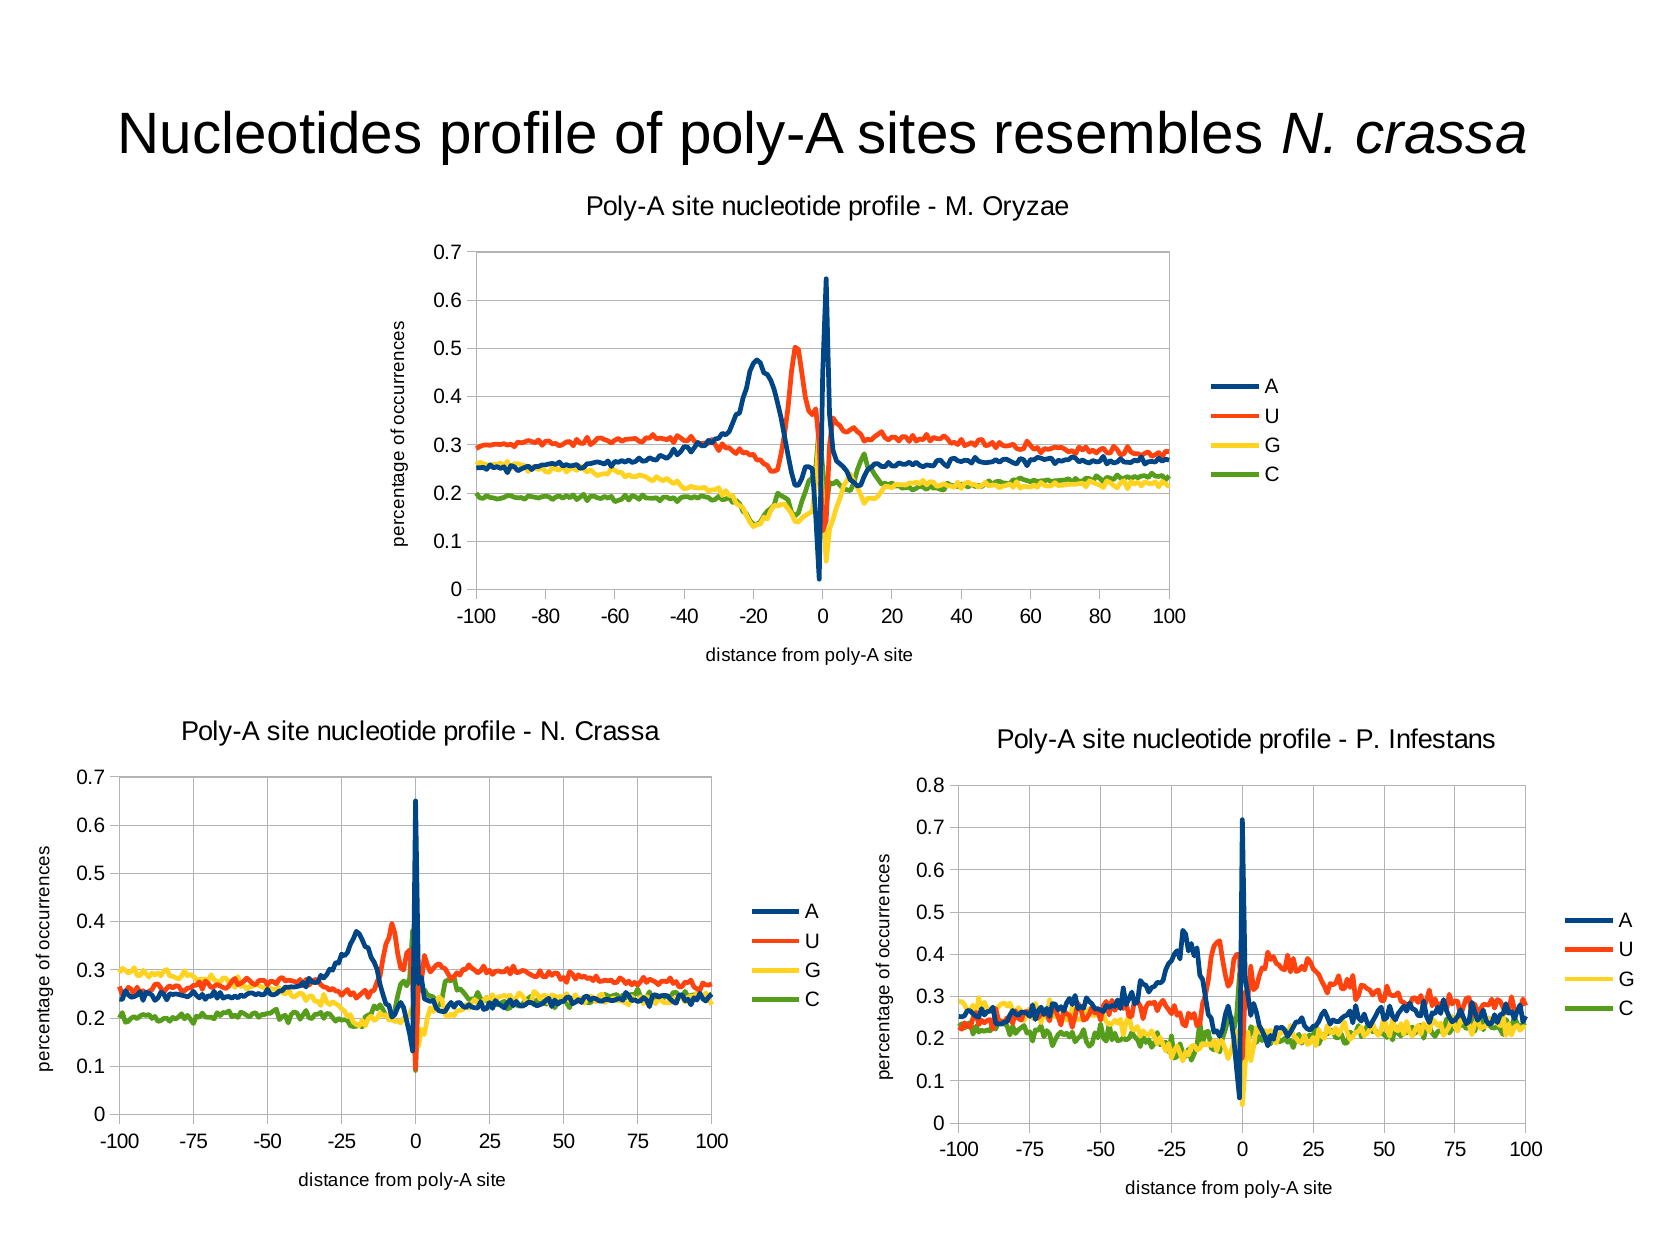

# Nucleotides profile of poly-A sites resembles N. crassa
### Chart: Poly-A site nucleotide profile - M. Oryzae
| Category | A | U | G | C |
|---|---|---|---|---|
### Chart: Poly-A site nucleotide profile - N. Crassa
| Category | A | U | G | C |
|---|---|---|---|---|
### Chart: Poly-A site nucleotide profile - P. Infestans
| Category | A | U | G | C |
|---|---|---|---|---|